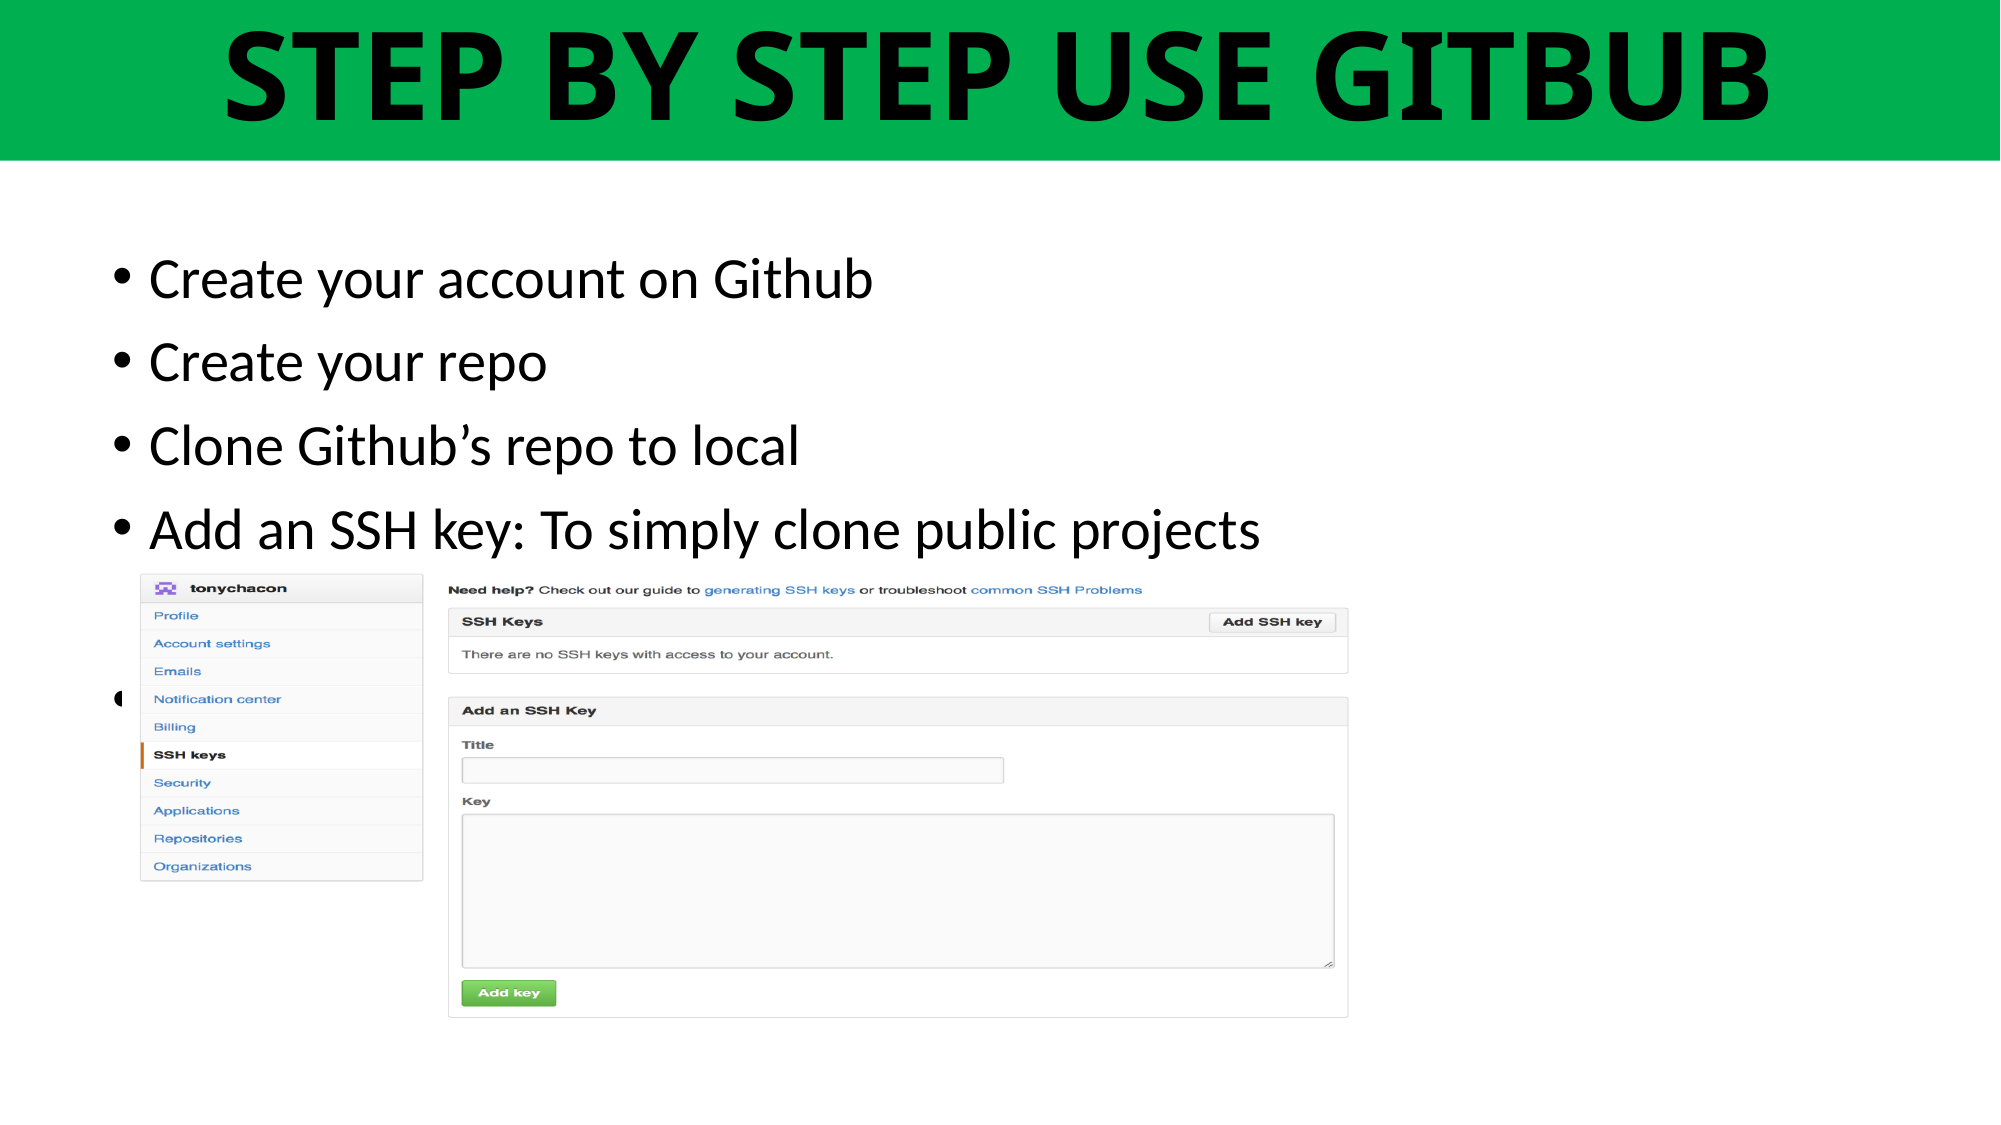

# STEP BY STEP USE GITBUB
Create your account on Github
Create your repo
Clone Github’s repo to local
Add an SSH key: To simply clone public projects